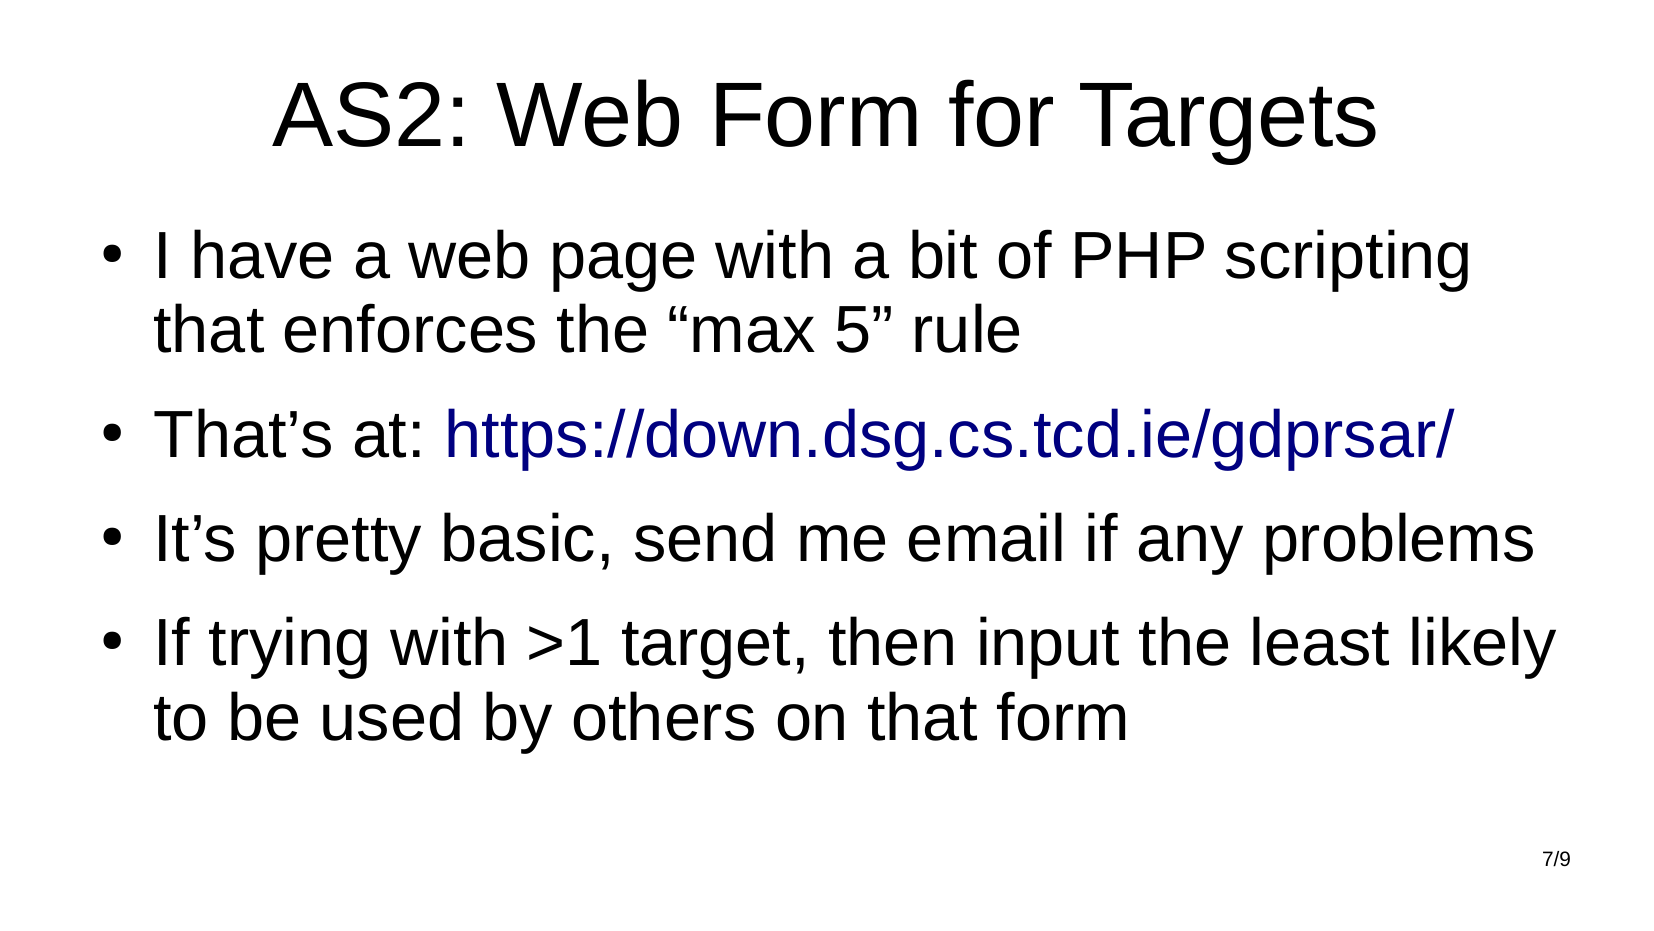

# AS2: Web Form for Targets
I have a web page with a bit of PHP scripting that enforces the “max 5” rule
That’s at: https://down.dsg.cs.tcd.ie/gdprsar/
It’s pretty basic, send me email if any problems
If trying with >1 target, then input the least likely to be used by others on that form
7